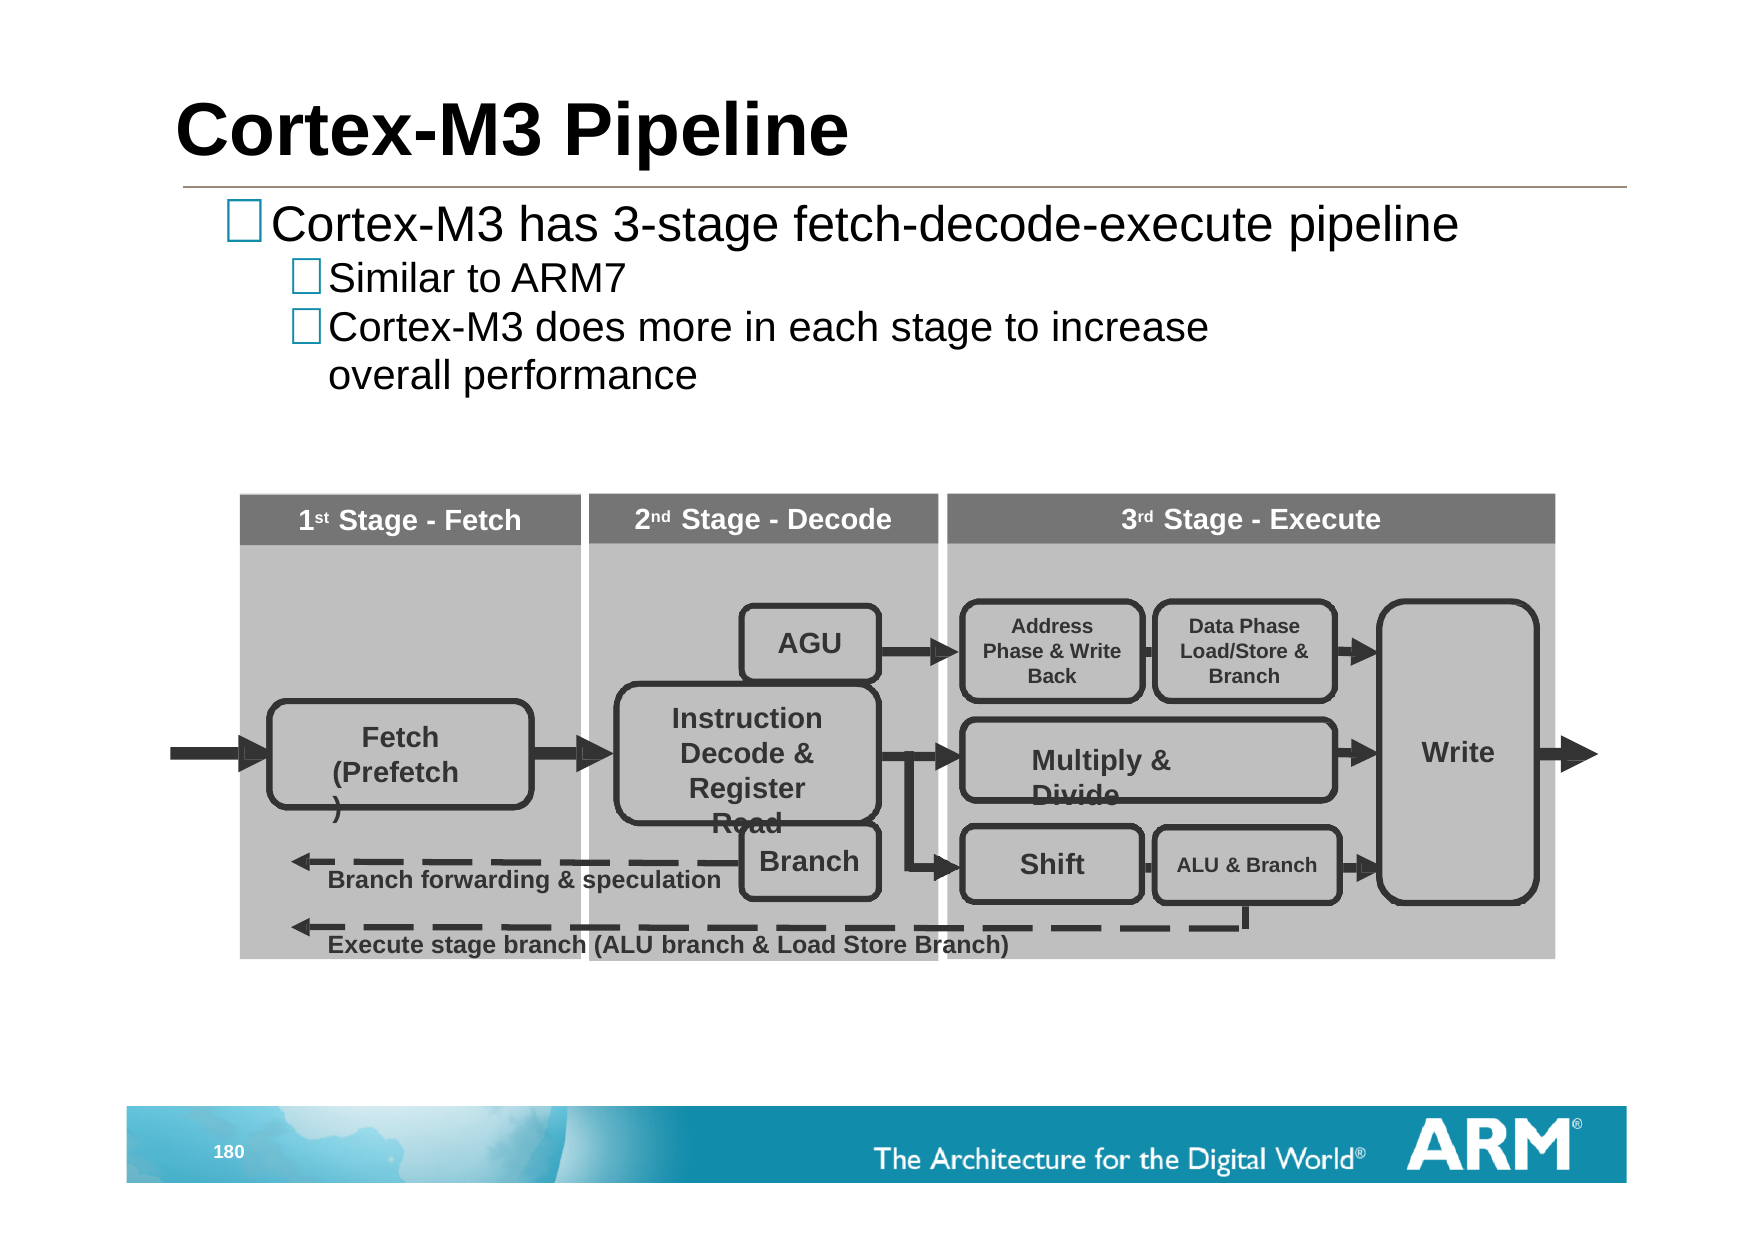

# Cortex-M3 Pipeline
Cortex-M3 has 3-stage fetch-decode-execute pipeline
Similar to ARM7
Cortex-M3 does more in each stage to increase overall performance
2nd Stage - Decode
3rd Stage - Execute
1st Stage - Fetch
Address Phase & Write Back
Data Phase Load/Store & Branch
AGU
Instruction Decode & Register Read
Fetch (Prefetch)
Write
Multiply & Divide
Branch
Shift
ALU & Branch
Branch forwarding & speculation
Execute stage branch (ALU branch & Load Store Branch)